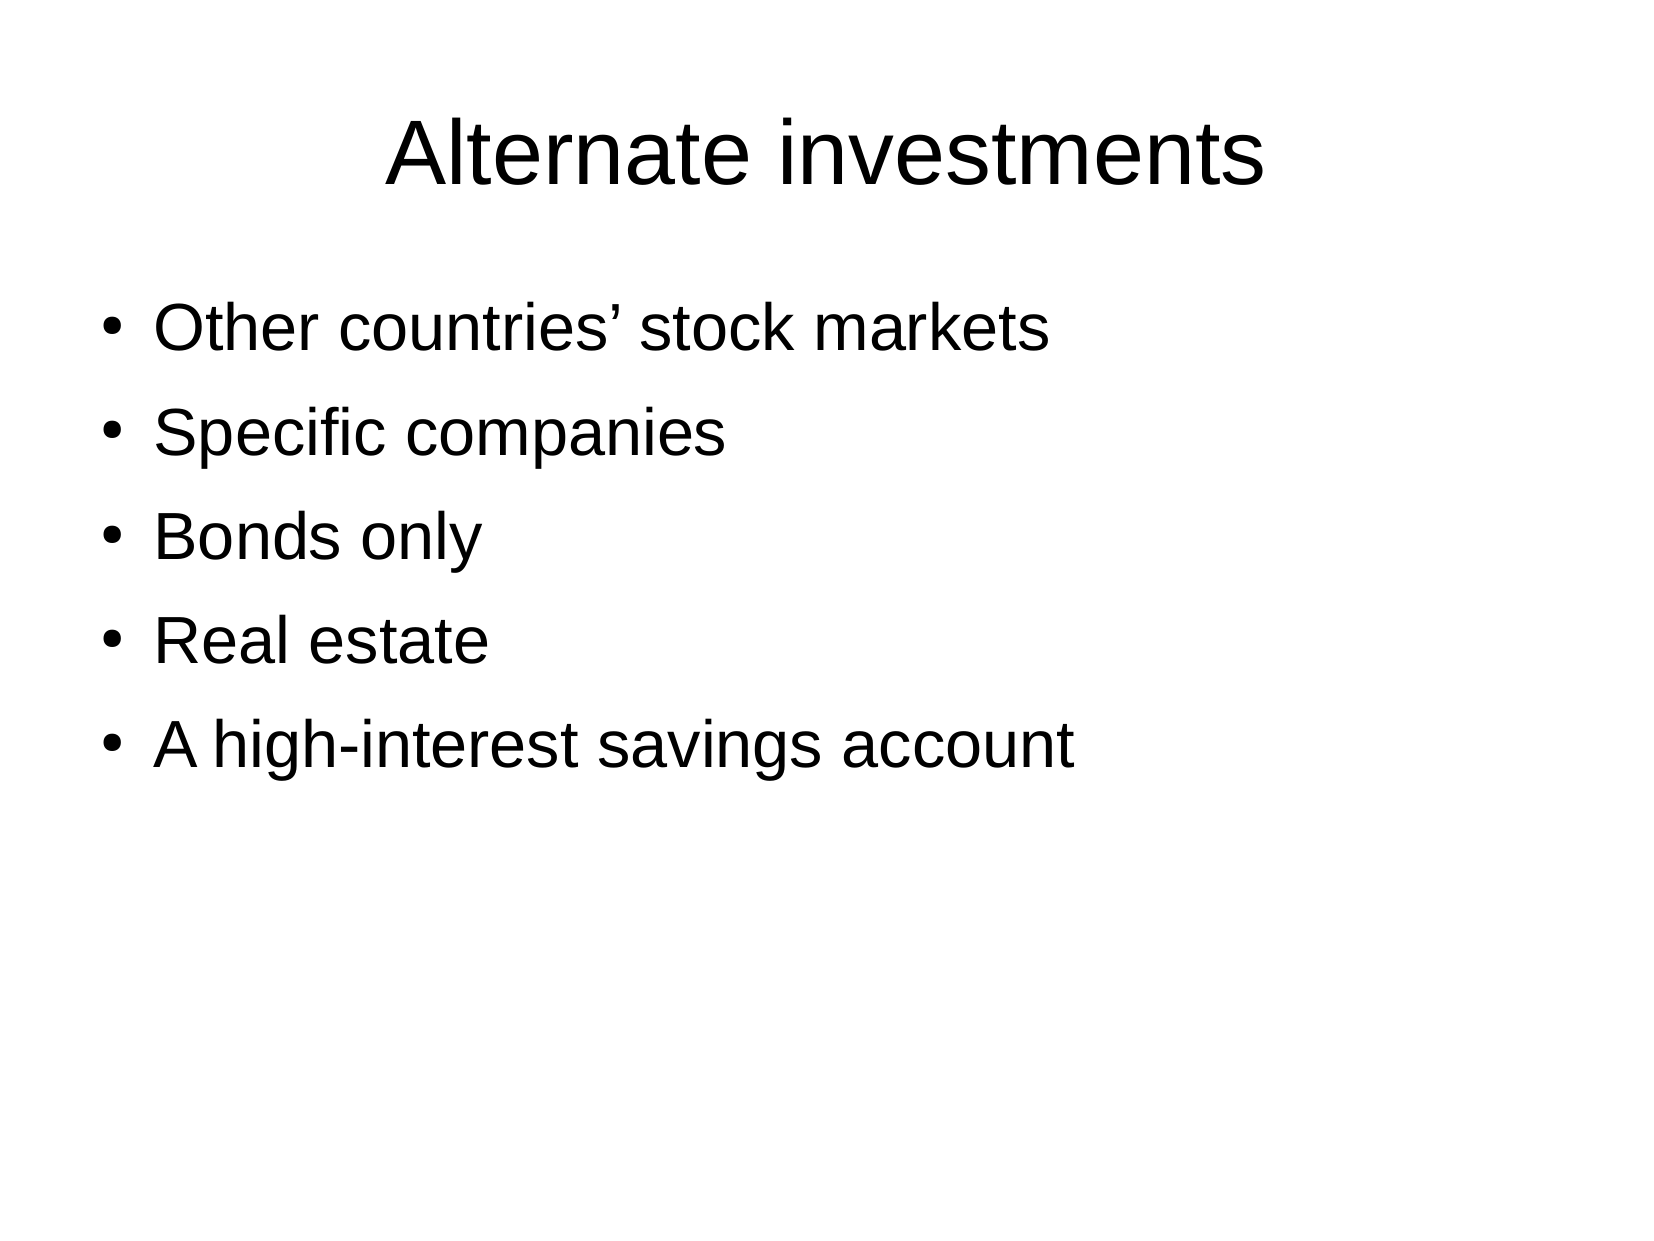

# Alternate investments
Other countries’ stock markets
Specific companies
Bonds only
Real estate
A high-interest savings account